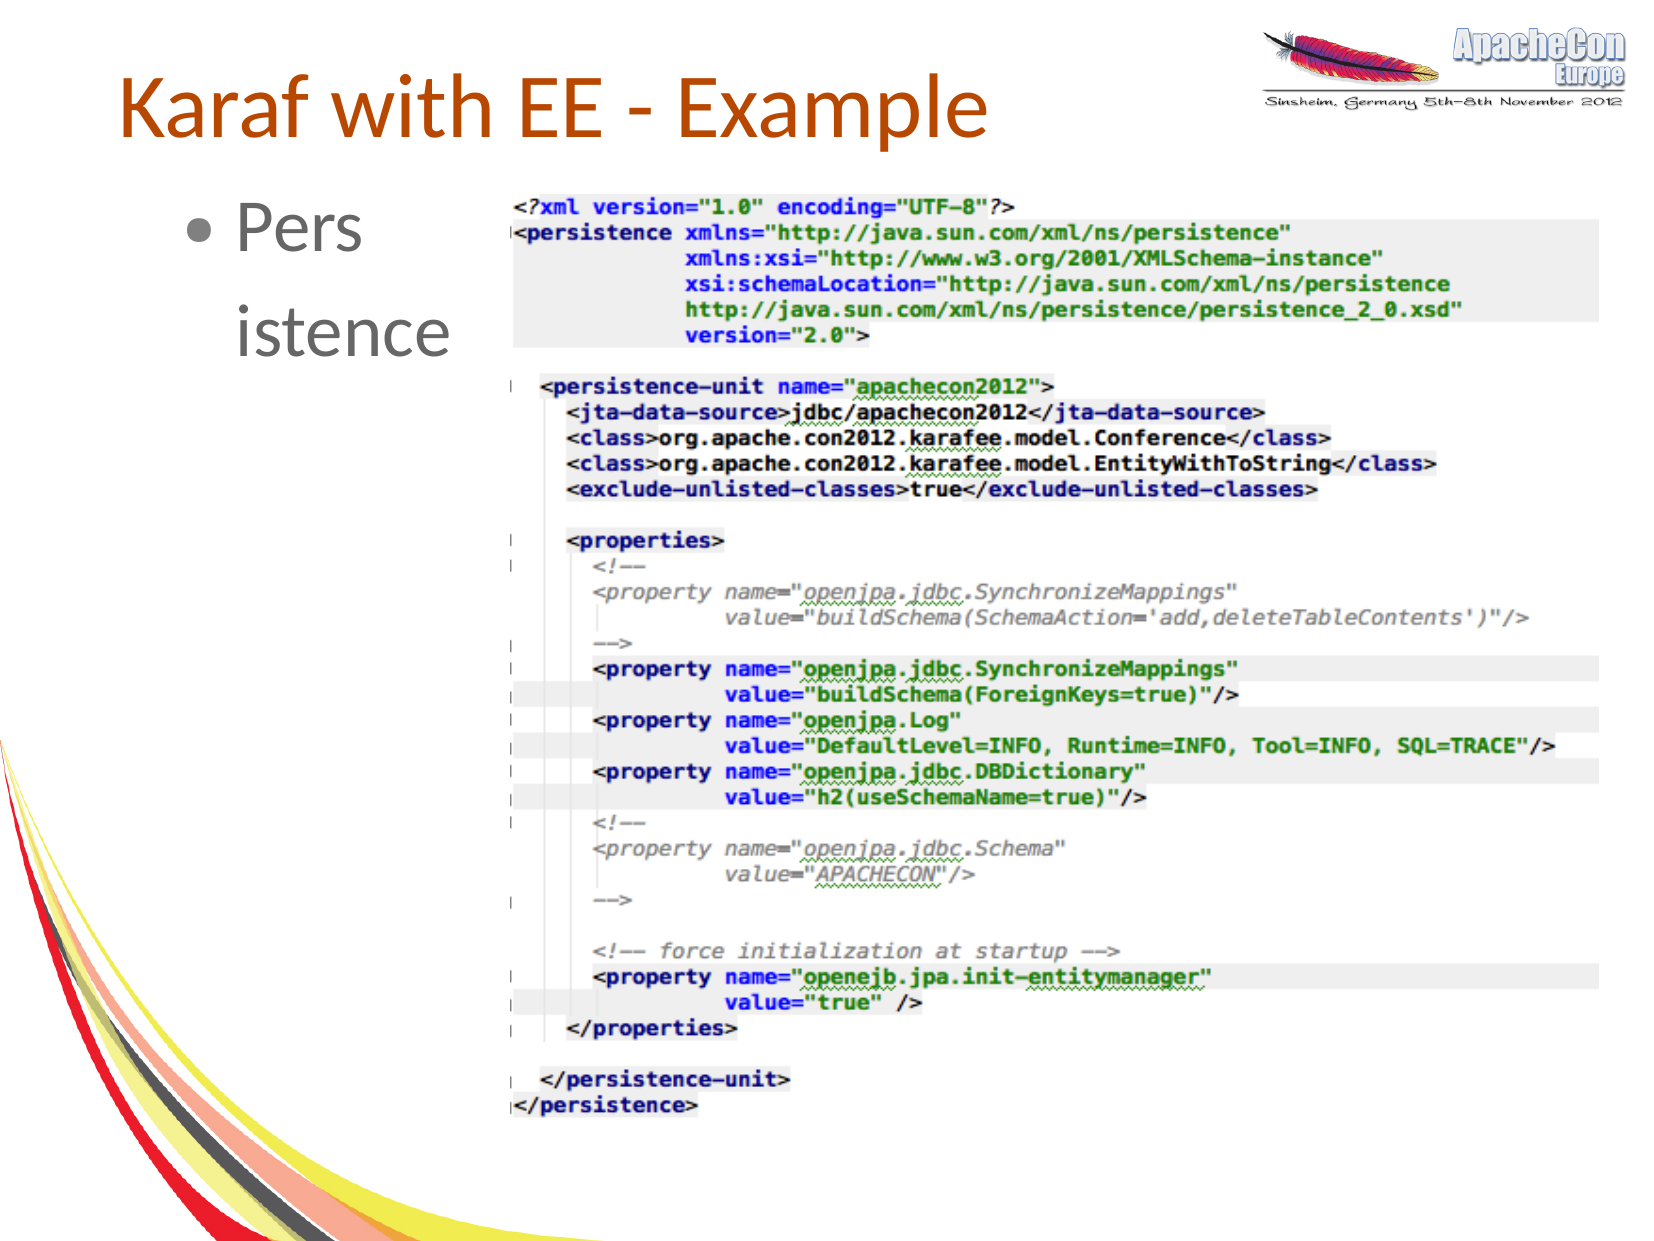

# Karaf with EE - Example
Pers
istence